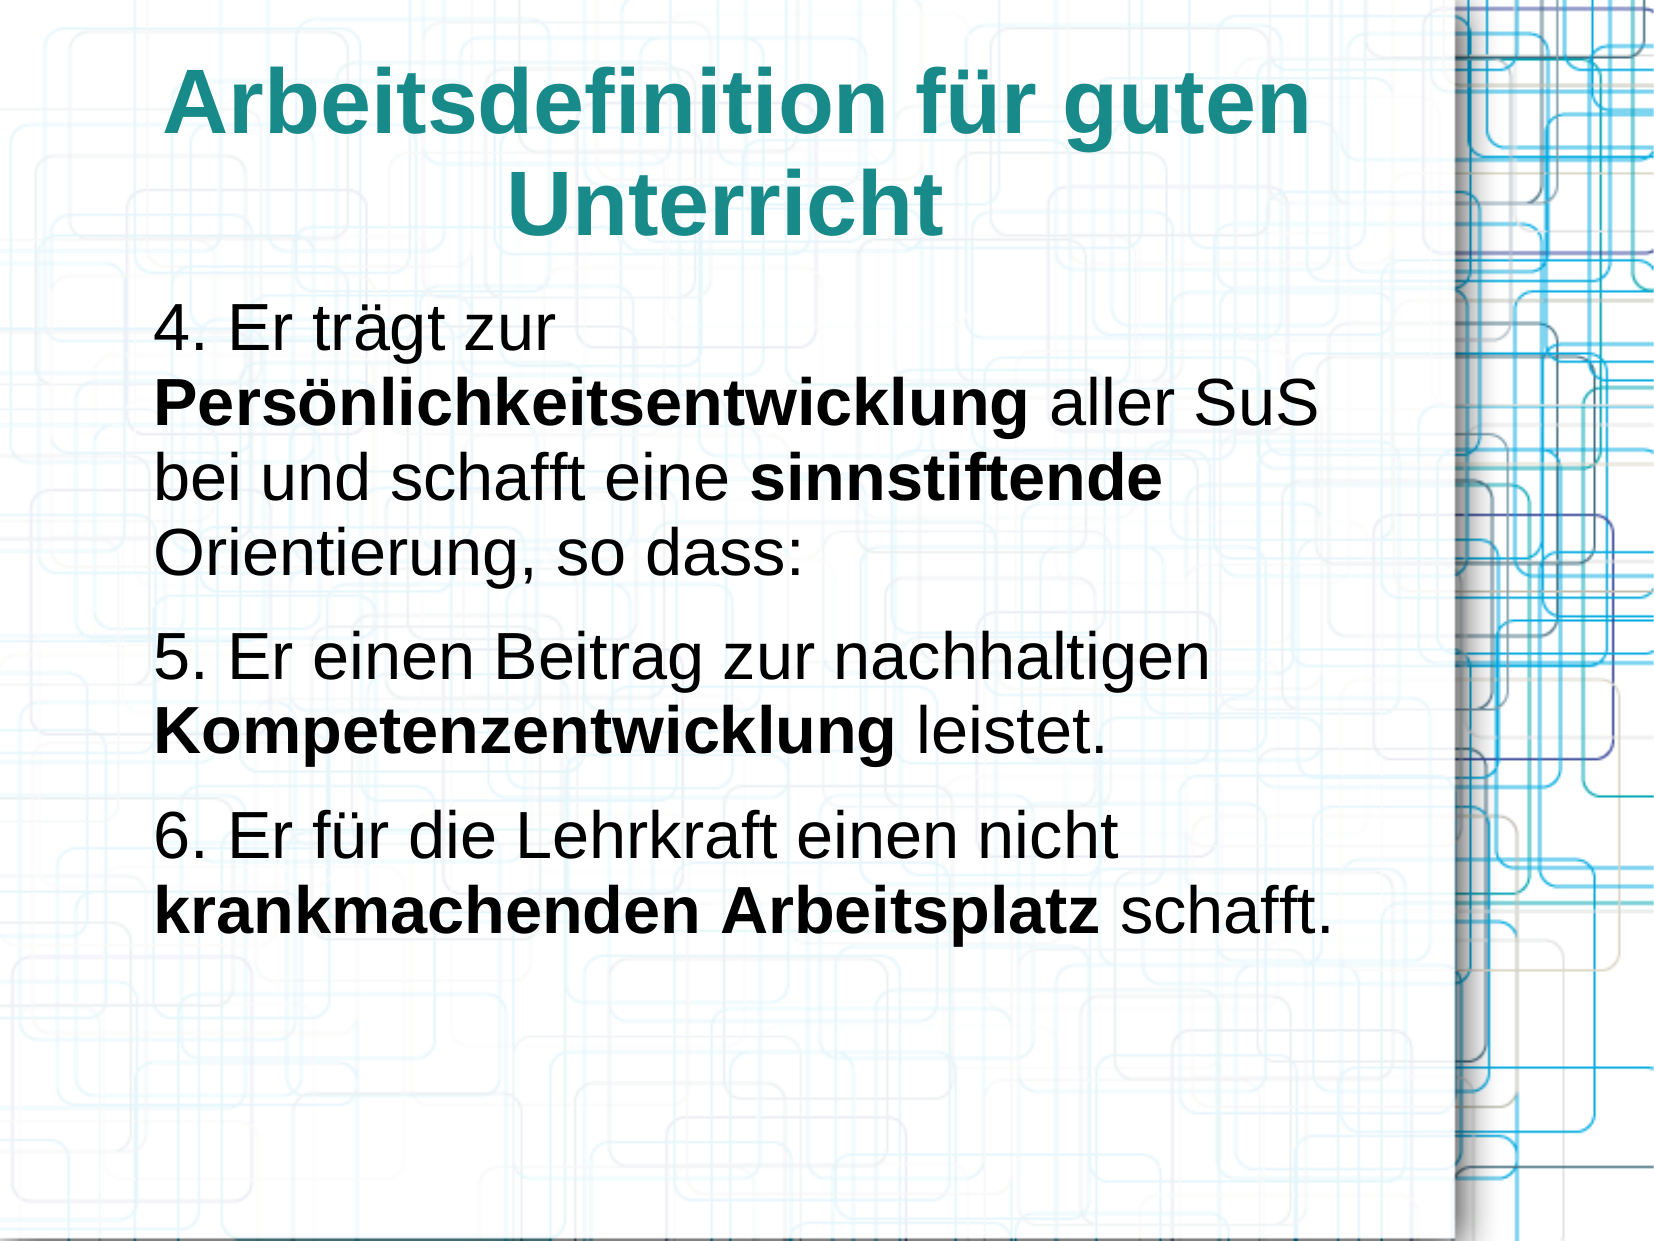

# Arbeitsdefinition für guten Unterricht
4. Er trägt zur Persönlichkeitsentwicklung aller SuS bei und schafft eine sinnstiftende Orientierung, so dass:
5. Er einen Beitrag zur nachhaltigen Kompetenzentwicklung leistet.
6. Er für die Lehrkraft einen nicht krankmachenden Arbeitsplatz schafft.